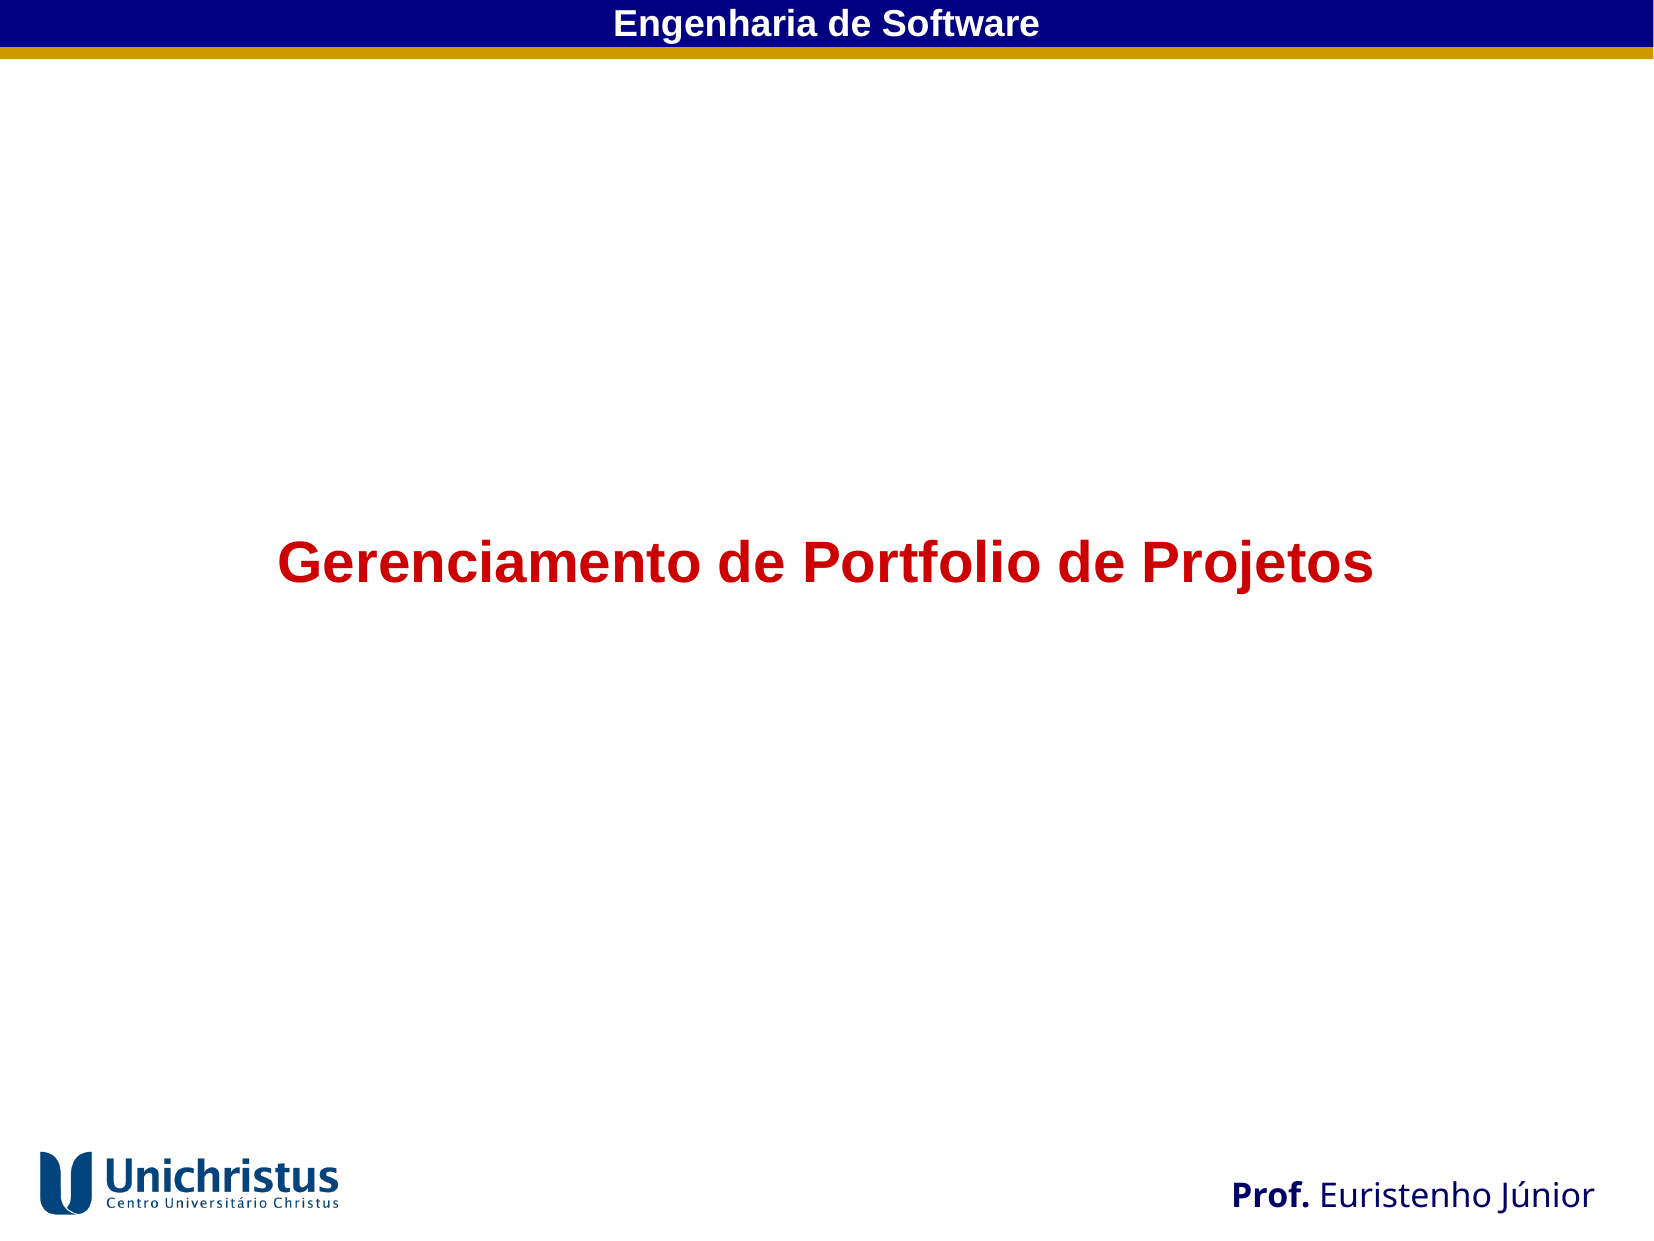

Engenharia de Software
Gerenciamento de Portfolio de Projetos
Prof. Euristenho Júnior